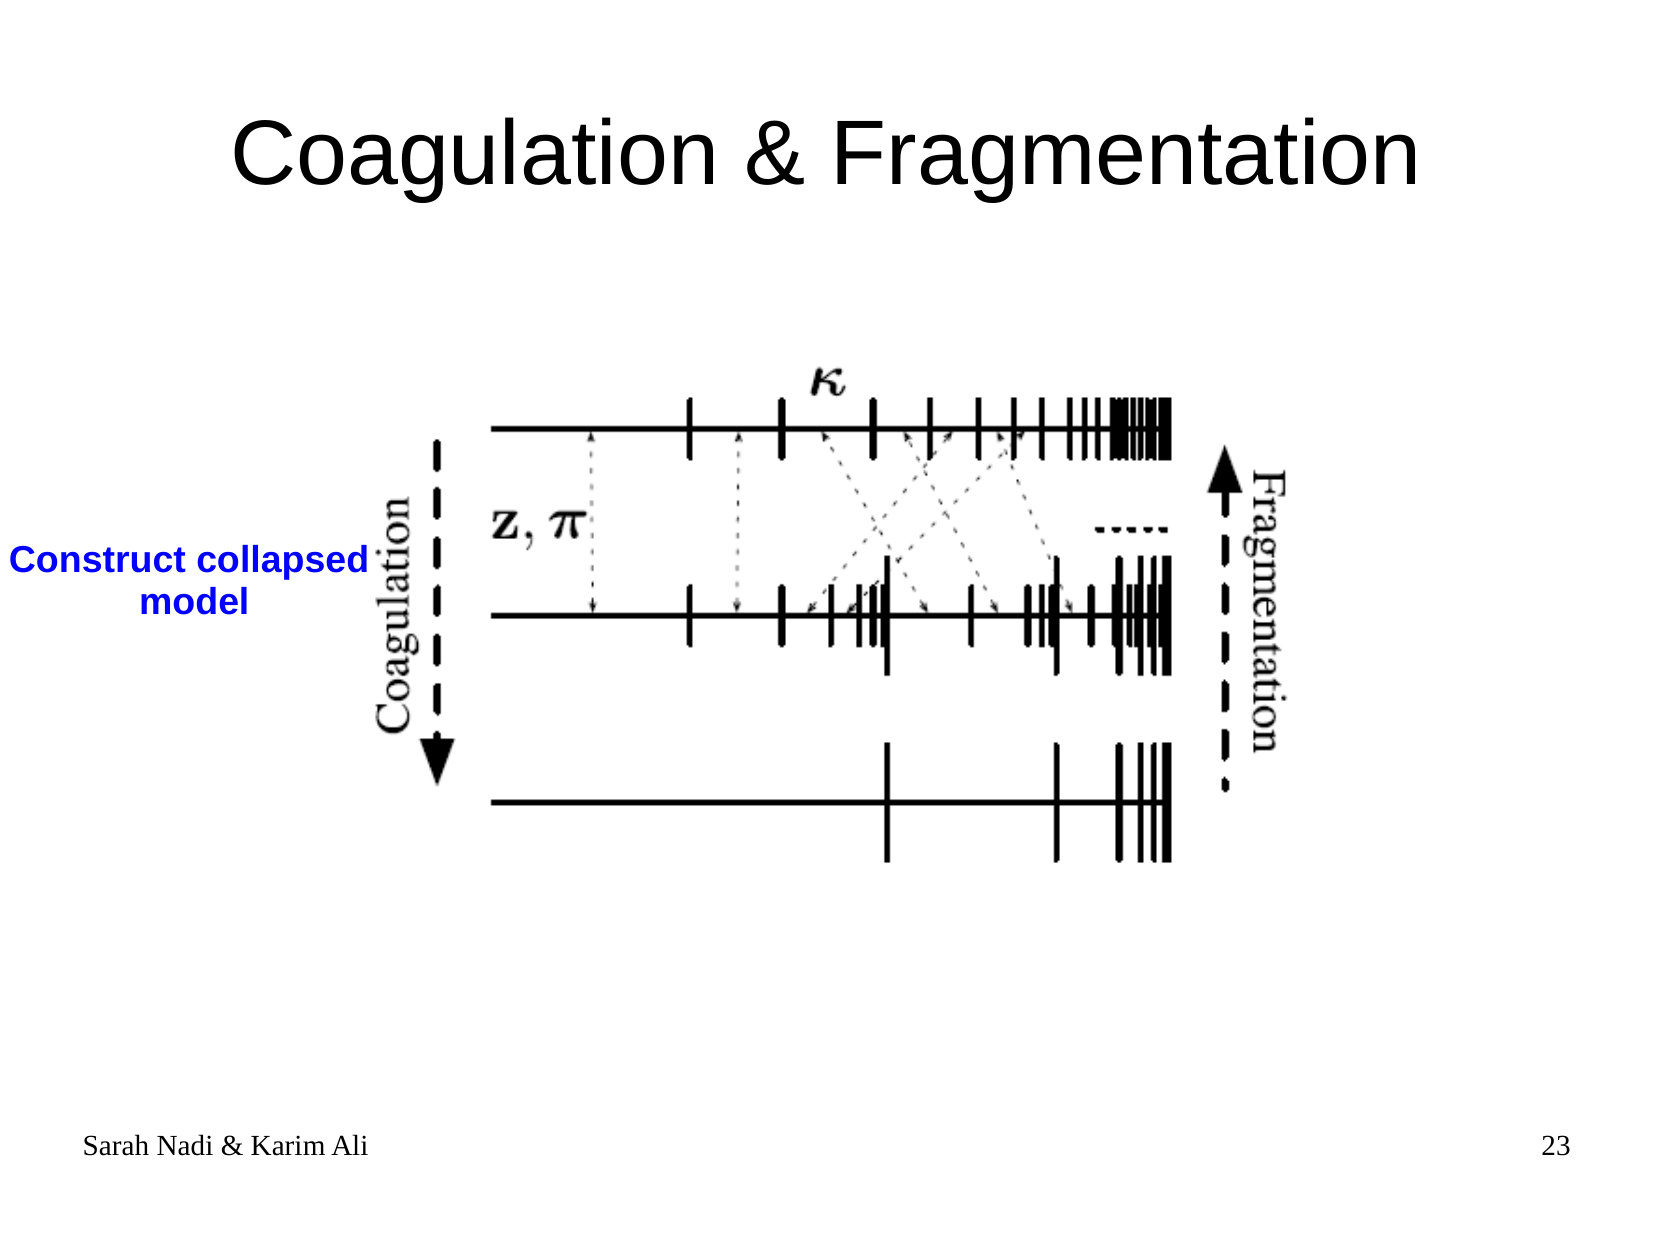

# Coagulation & Fragmentation
Construct collapsed
model
Sarah Nadi & Karim Ali
23